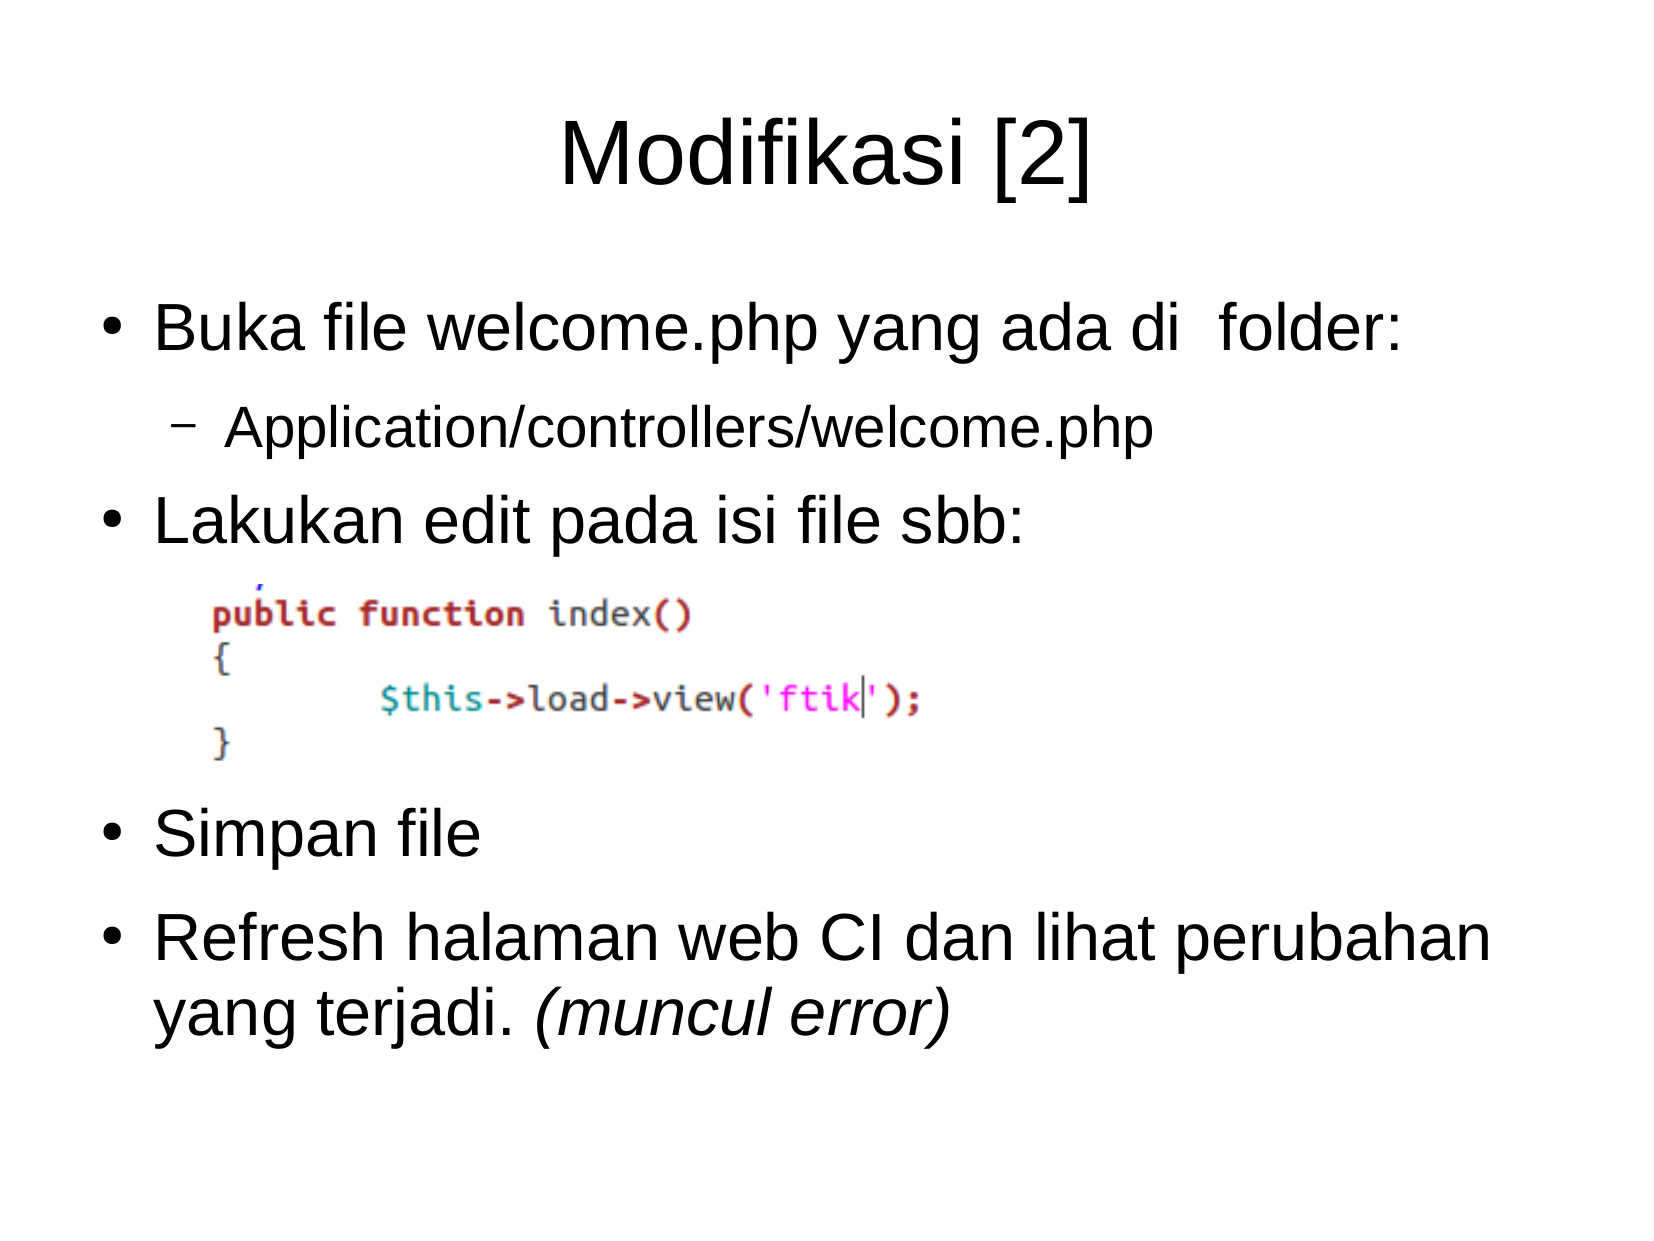

# Modifikasi [2]
Buka file welcome.php yang ada di folder:
Application/controllers/welcome.php
Lakukan edit pada isi file sbb:
Simpan file
Refresh halaman web CI dan lihat perubahan yang terjadi. (muncul error)